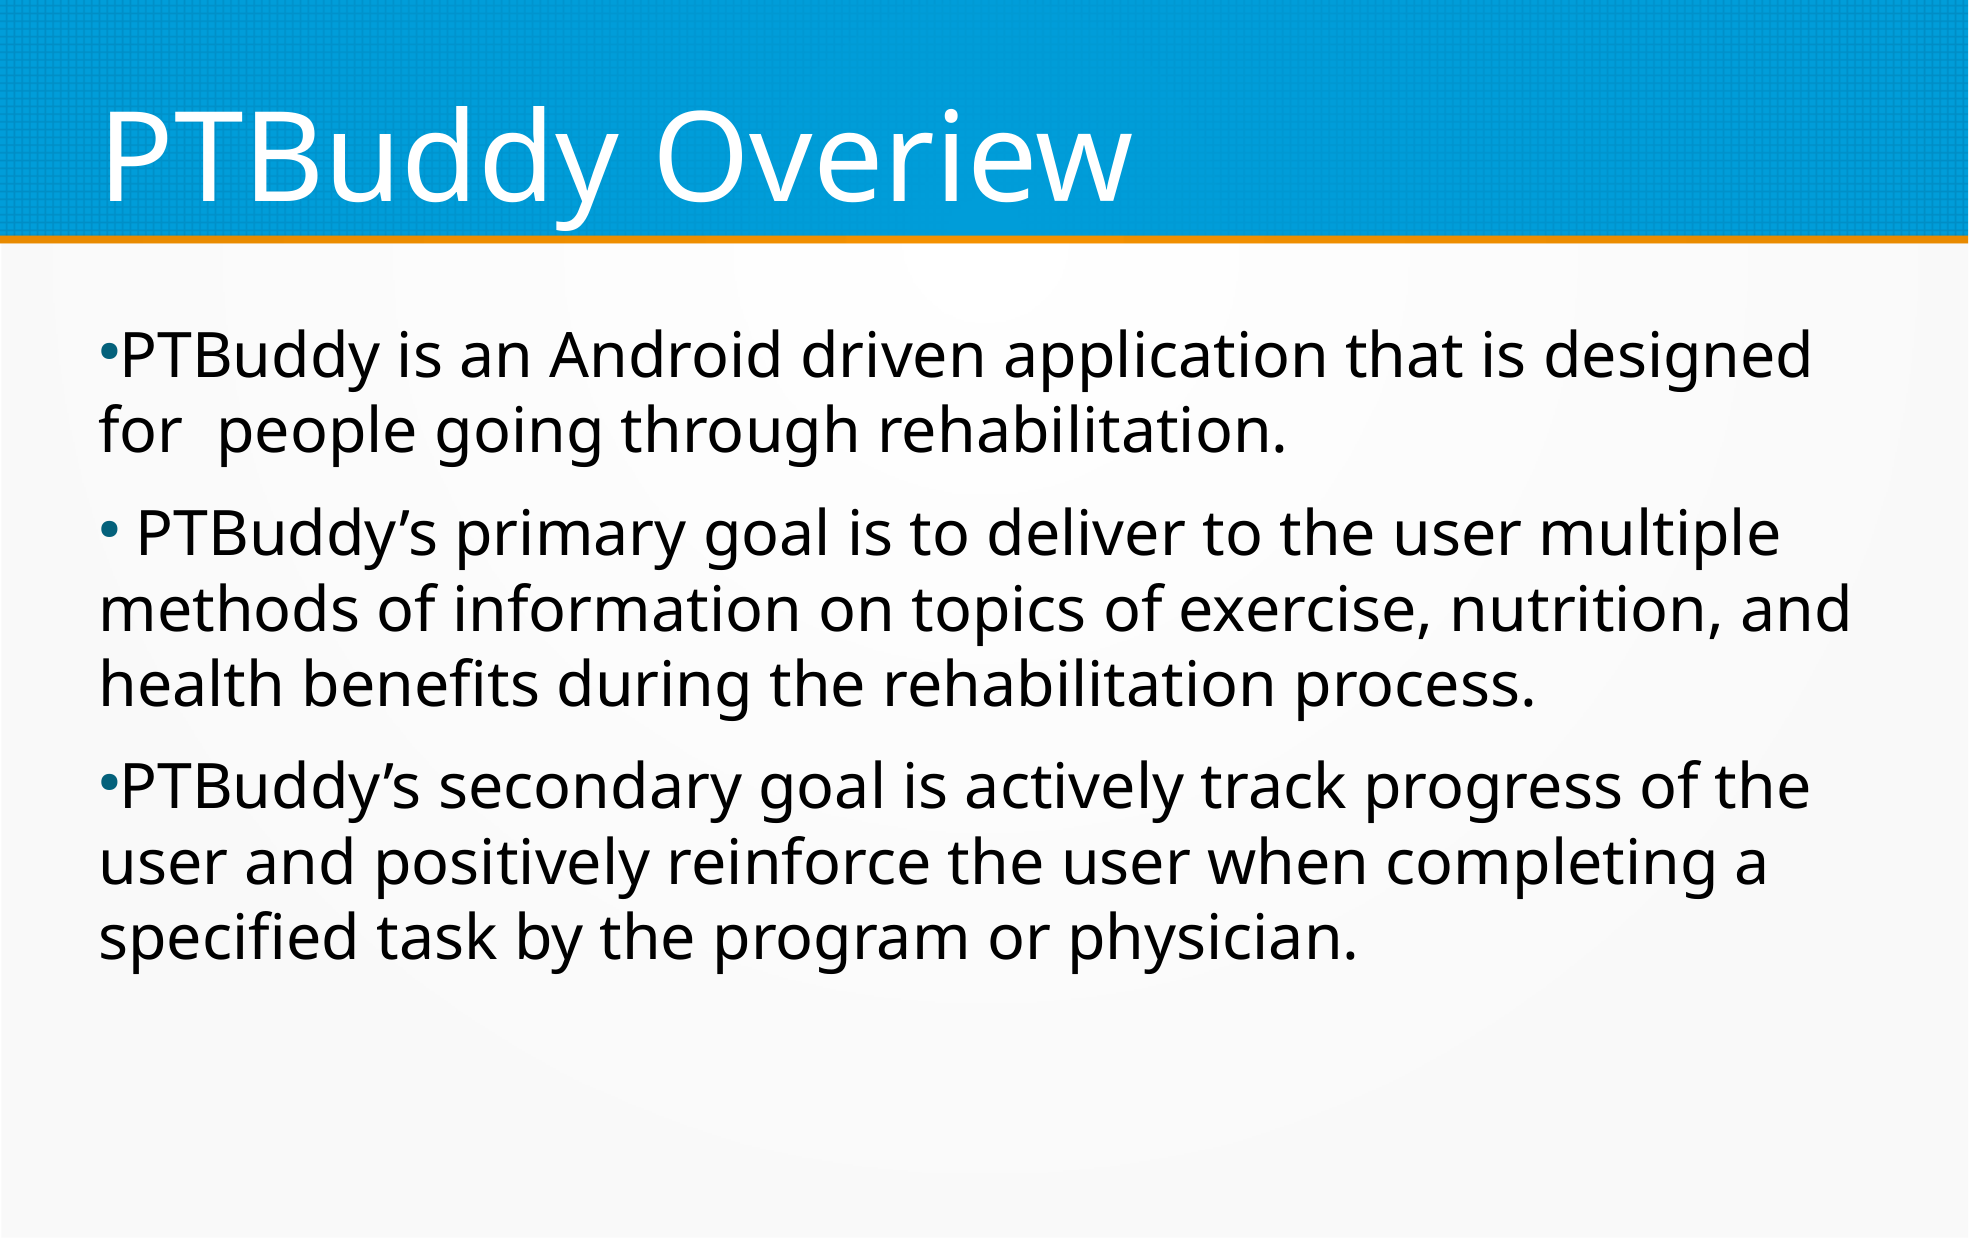

# PTBuddy Overiew
PTBuddy is an Android driven application that is designed for people going through rehabilitation.
 PTBuddy’s primary goal is to deliver to the user multiple methods of information on topics of exercise, nutrition, and health benefits during the rehabilitation process.
PTBuddy’s secondary goal is actively track progress of the user and positively reinforce the user when completing a specified task by the program or physician.